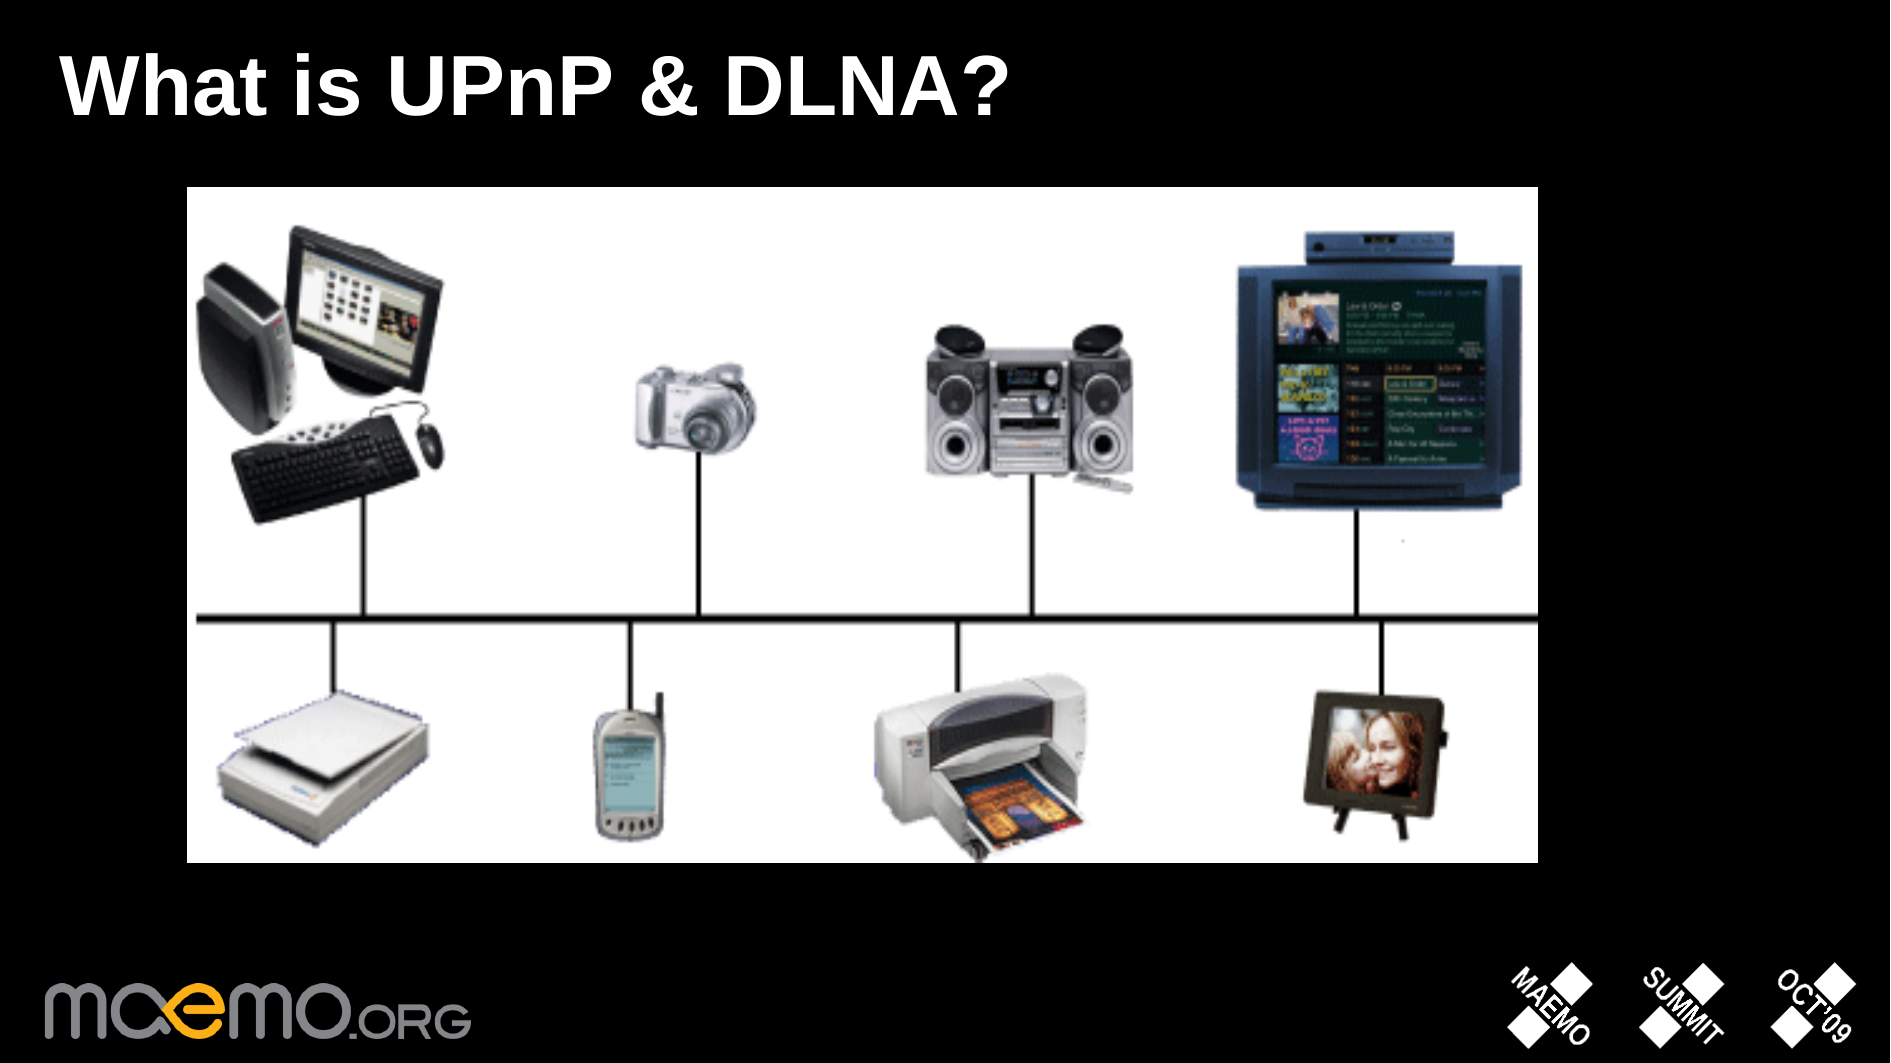

# What is UPnP & DLNA?
© 2008 Nokia 	 V1-Filename.ppt / YYYY-MM-DD / Initials